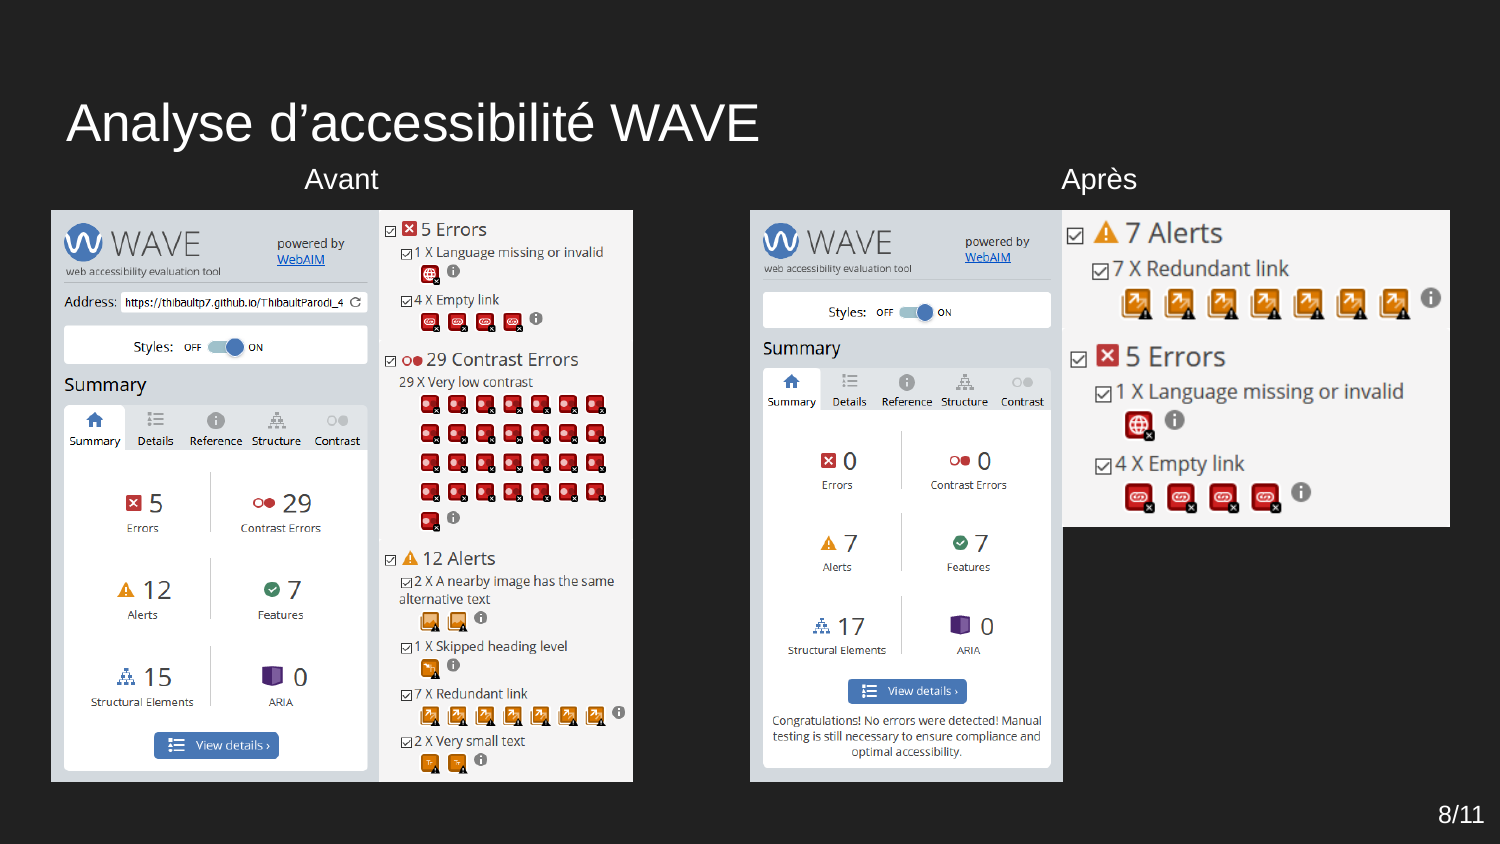

# Analyse d’accessibilité WAVE
Avant
Après
8/11